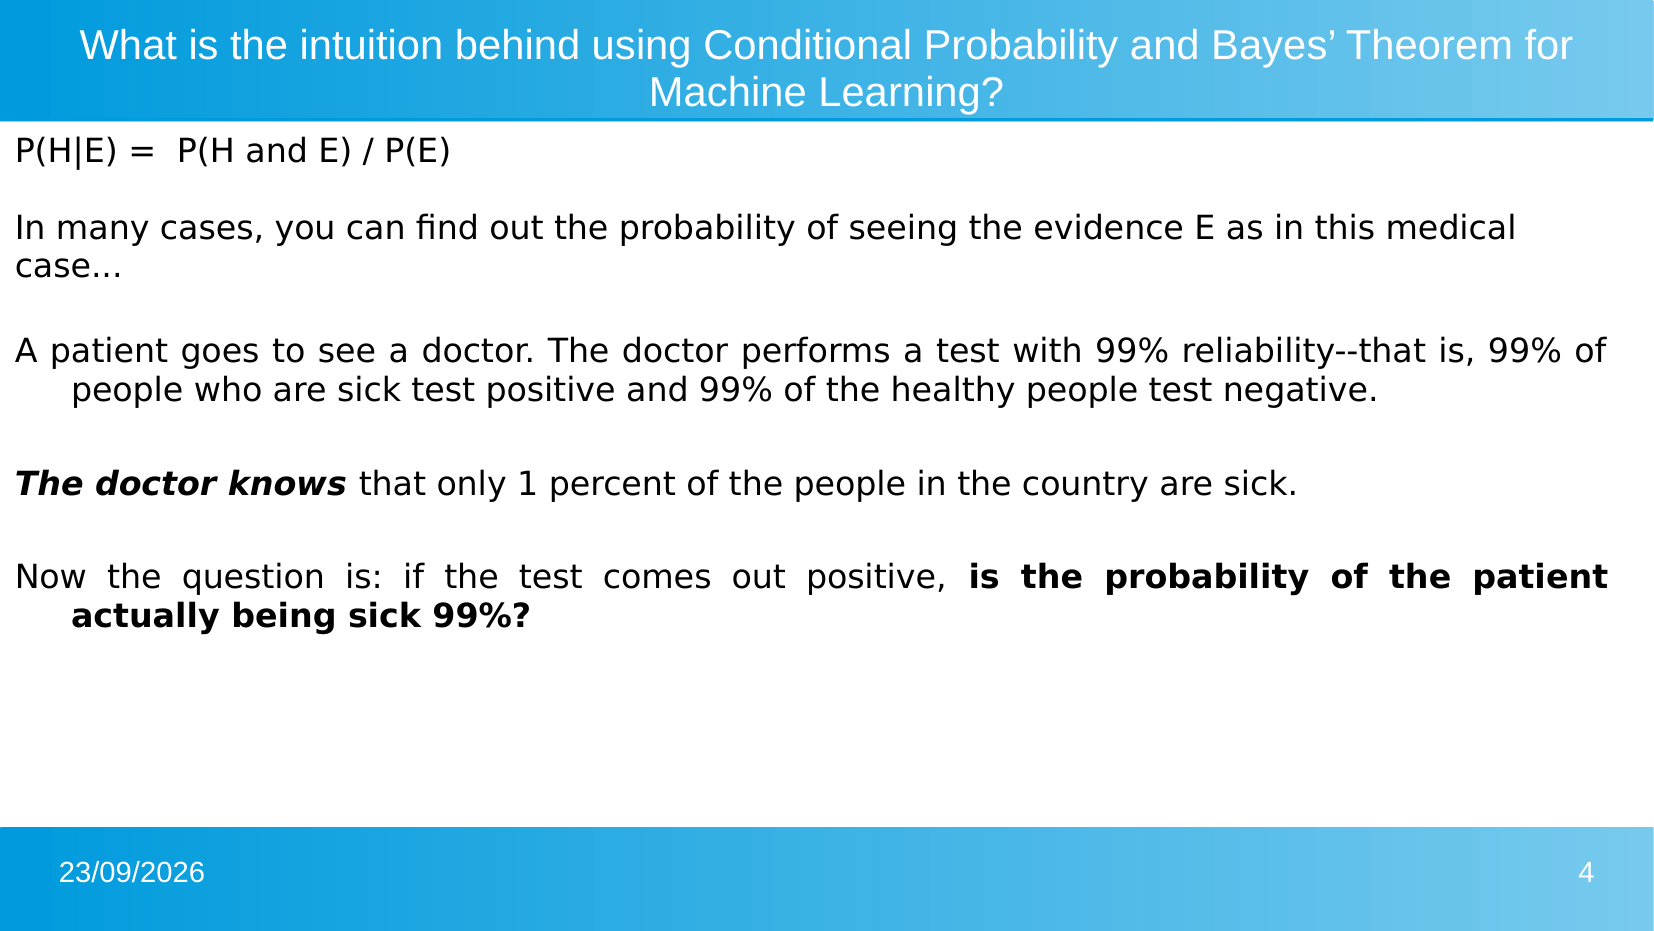

# What is the intuition behind using Conditional Probability and Bayes’ Theorem for Machine Learning?
P(H|E) = P(H and E) / P(E)
In many cases, you can find out the probability of seeing the evidence E as in this medical case...
A patient goes to see a doctor. The doctor performs a test with 99% reliability--that is, 99% of people who are sick test positive and 99% of the healthy people test negative.
The doctor knows that only 1 percent of the people in the country are sick.
Now the question is: if the test comes out positive, is the probability of the patient actually being sick 99%?
4